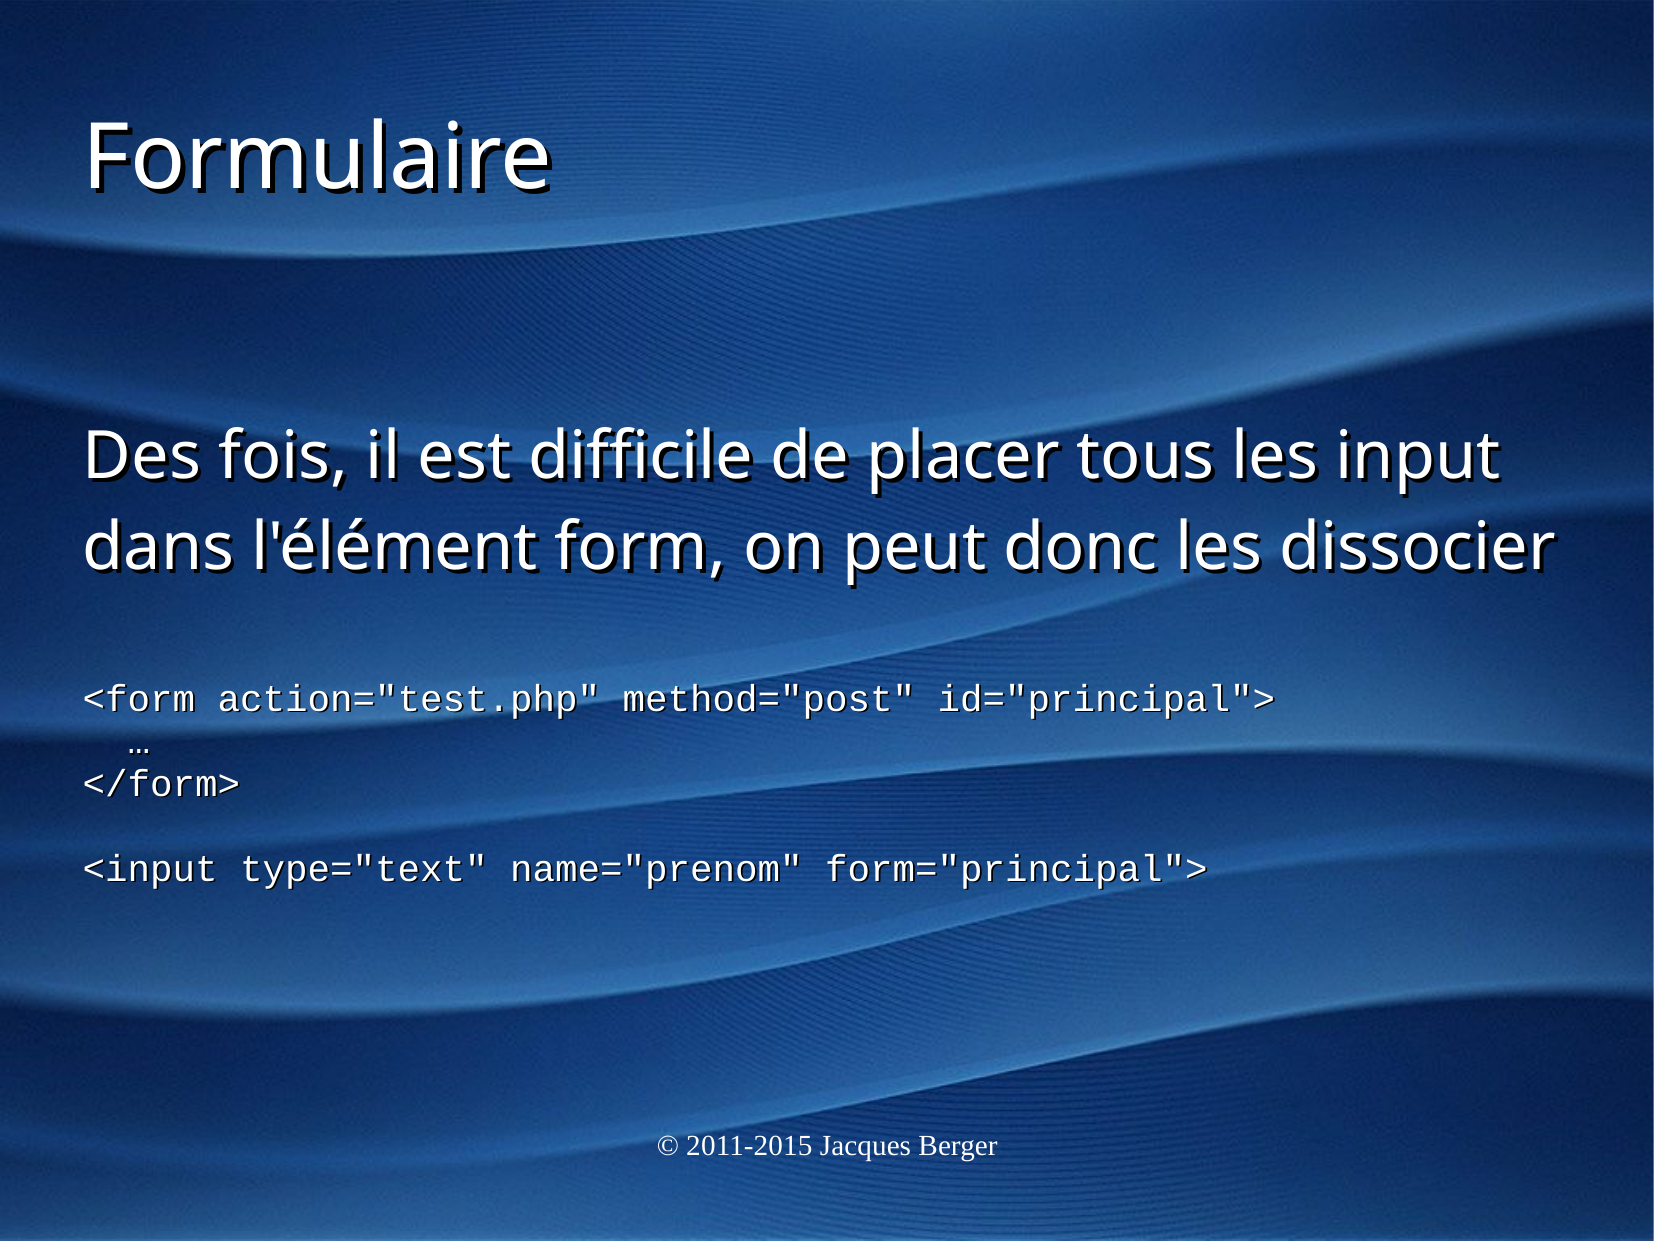

# Formulaire
Des fois, il est difficile de placer tous les input dans l'élément form, on peut donc les dissocier
<form action="test.php" method="post" id="principal">
 …
</form>
<input type="text" name="prenom" form="principal">
© 2011-2015 Jacques Berger